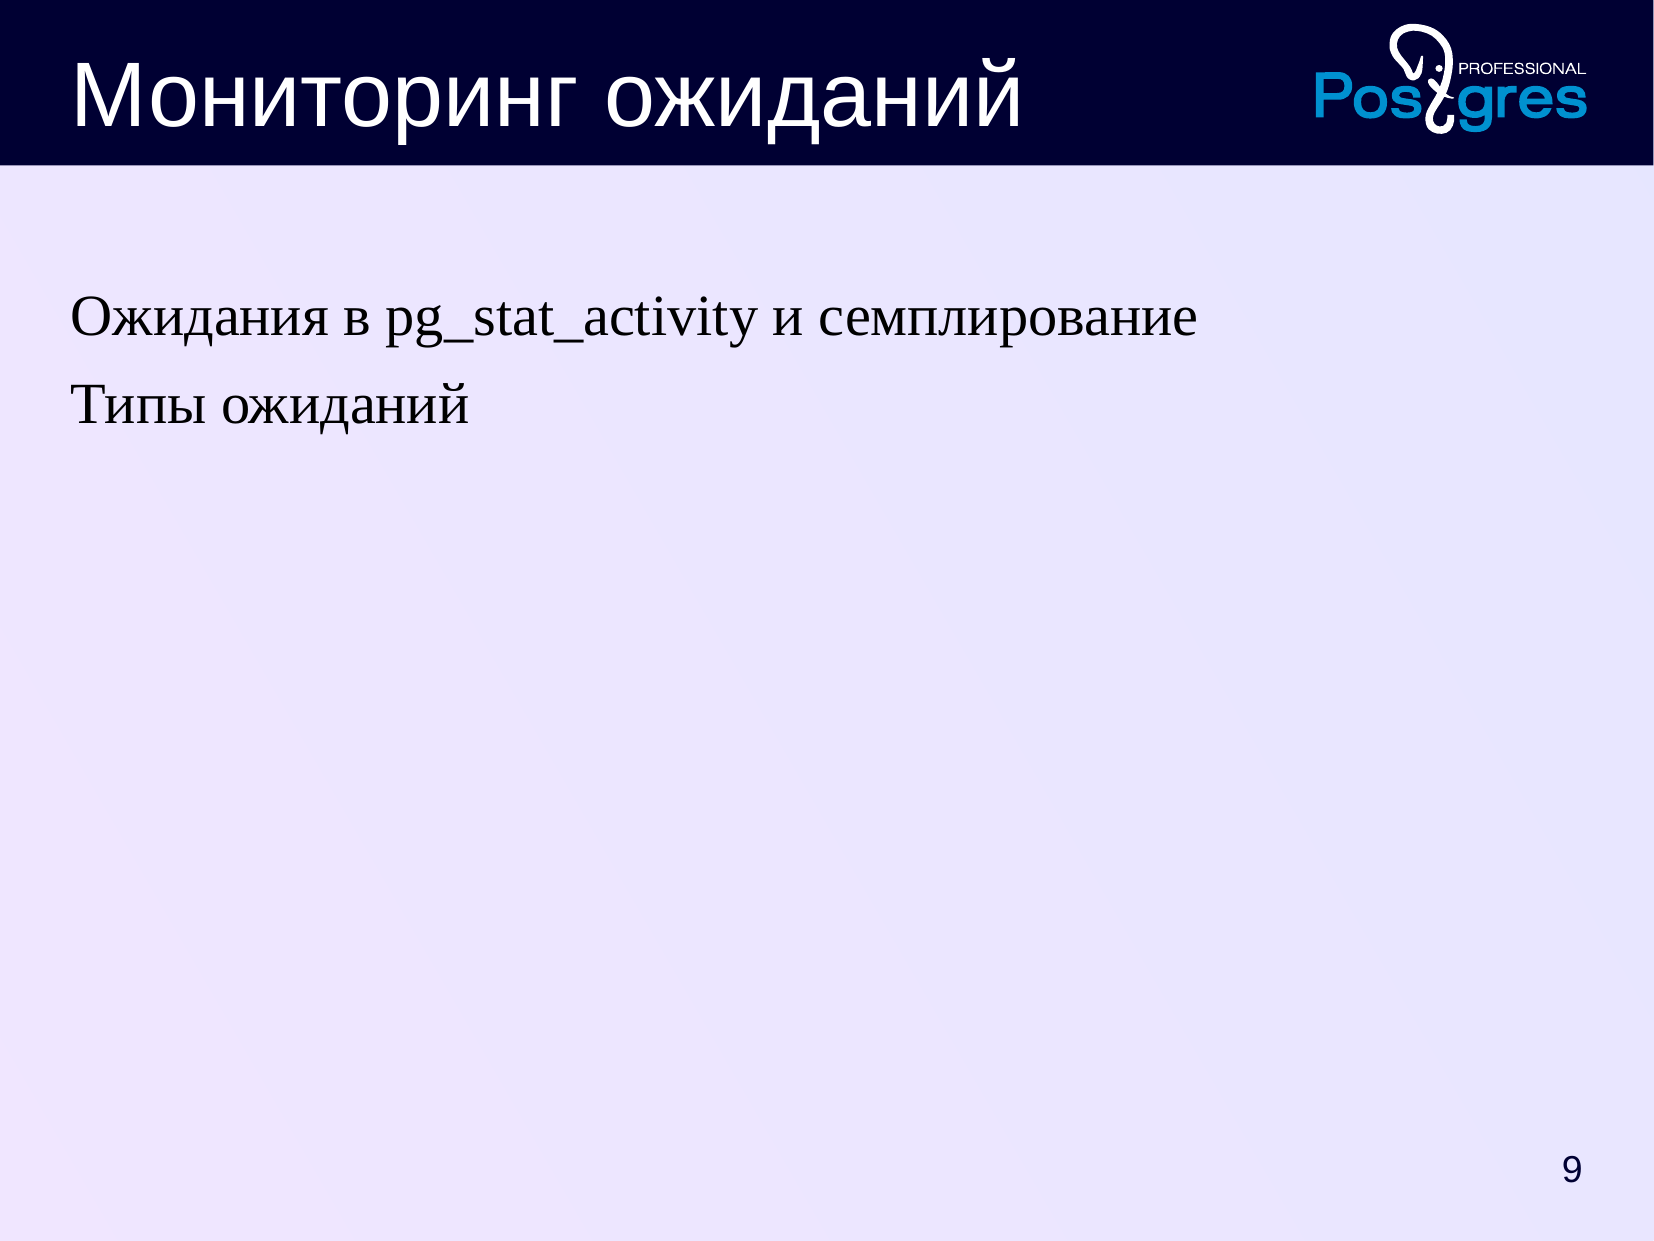

# Мониторинг ожиданий
Ожидания в pg_stat_activity и семплирование
Типы ожиданий